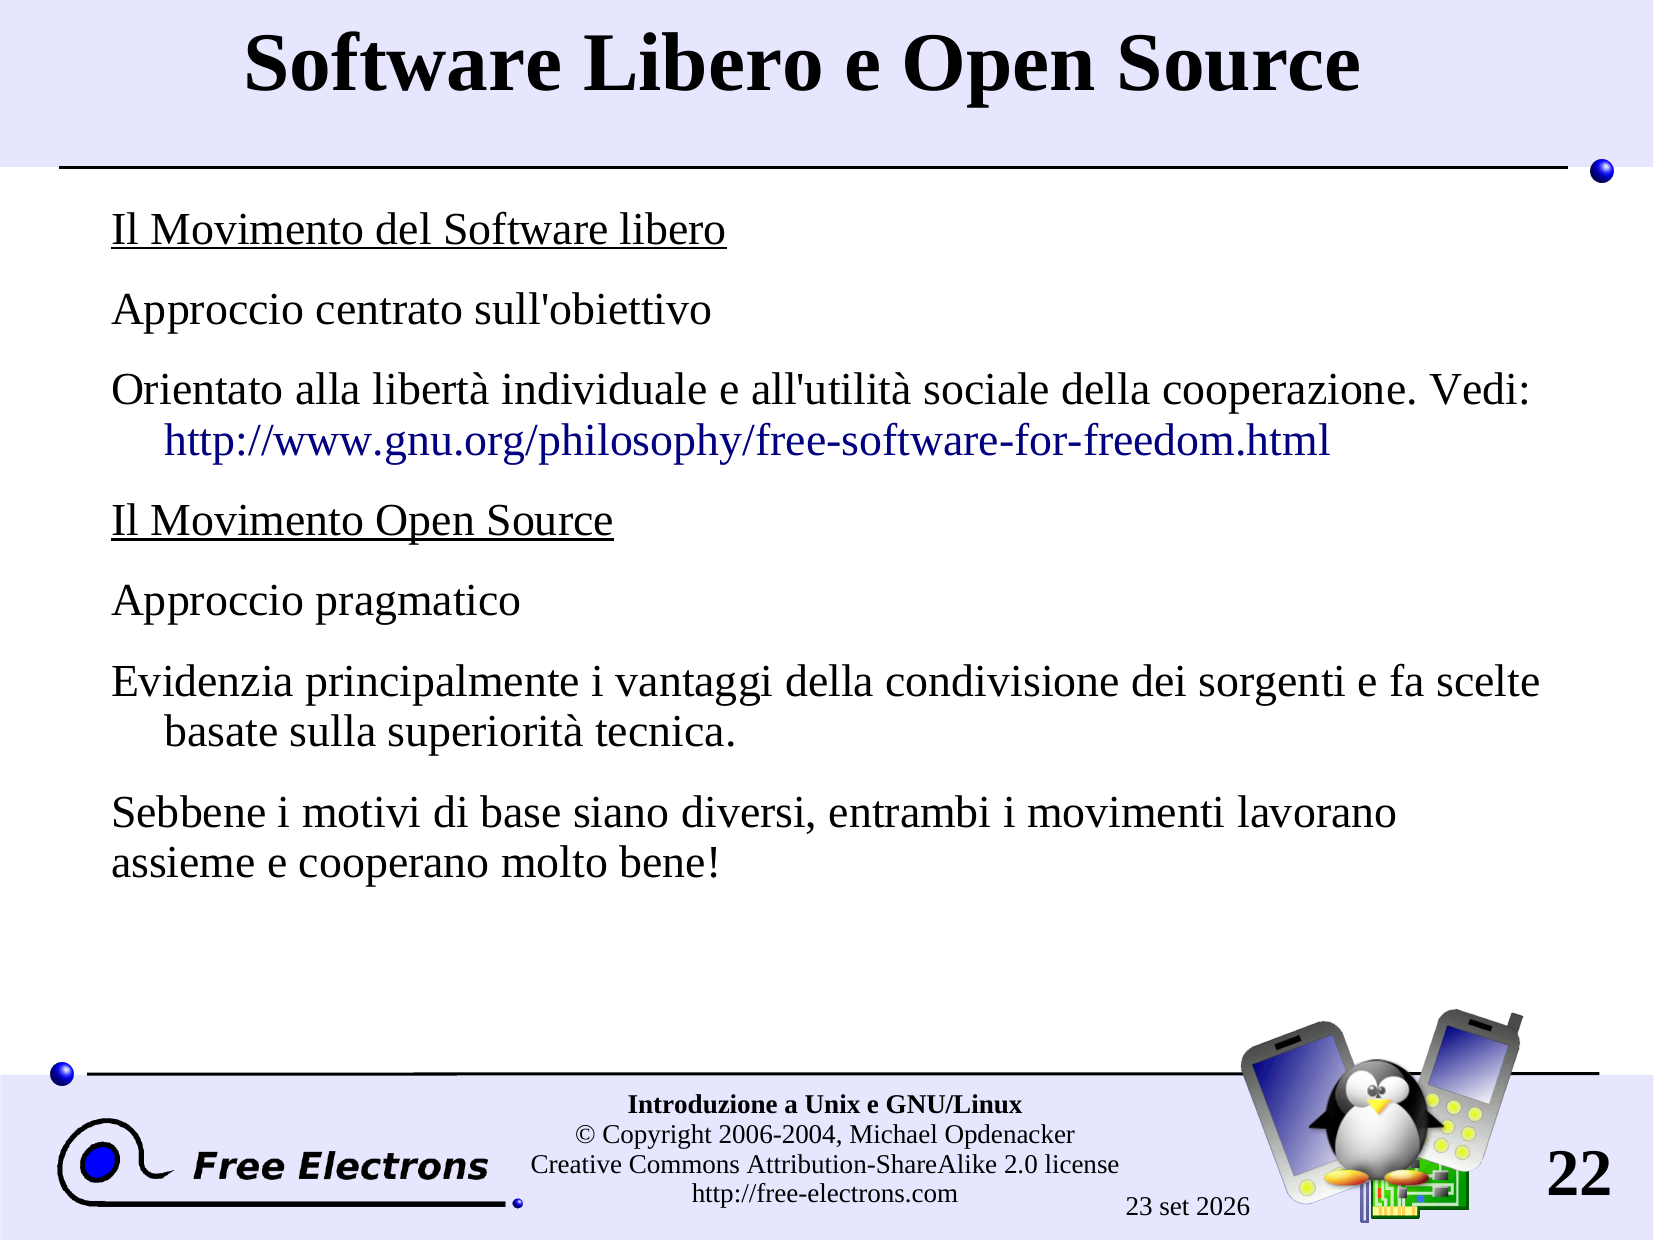

# Software Libero e Open Source
Il Movimento del Software libero
Approccio centrato sull'obiettivo
Orientato alla libertà individuale e all'utilità sociale della cooperazione. Vedi: http://www.gnu.org/philosophy/free-software-for-freedom.html
Il Movimento Open Source
Approccio pragmatico
Evidenzia principalmente i vantaggi della condivisione dei sorgenti e fa scelte basate sulla superiorità tecnica.
Sebbene i motivi di base siano diversi, entrambi i movimenti lavorano assieme e cooperano molto bene!